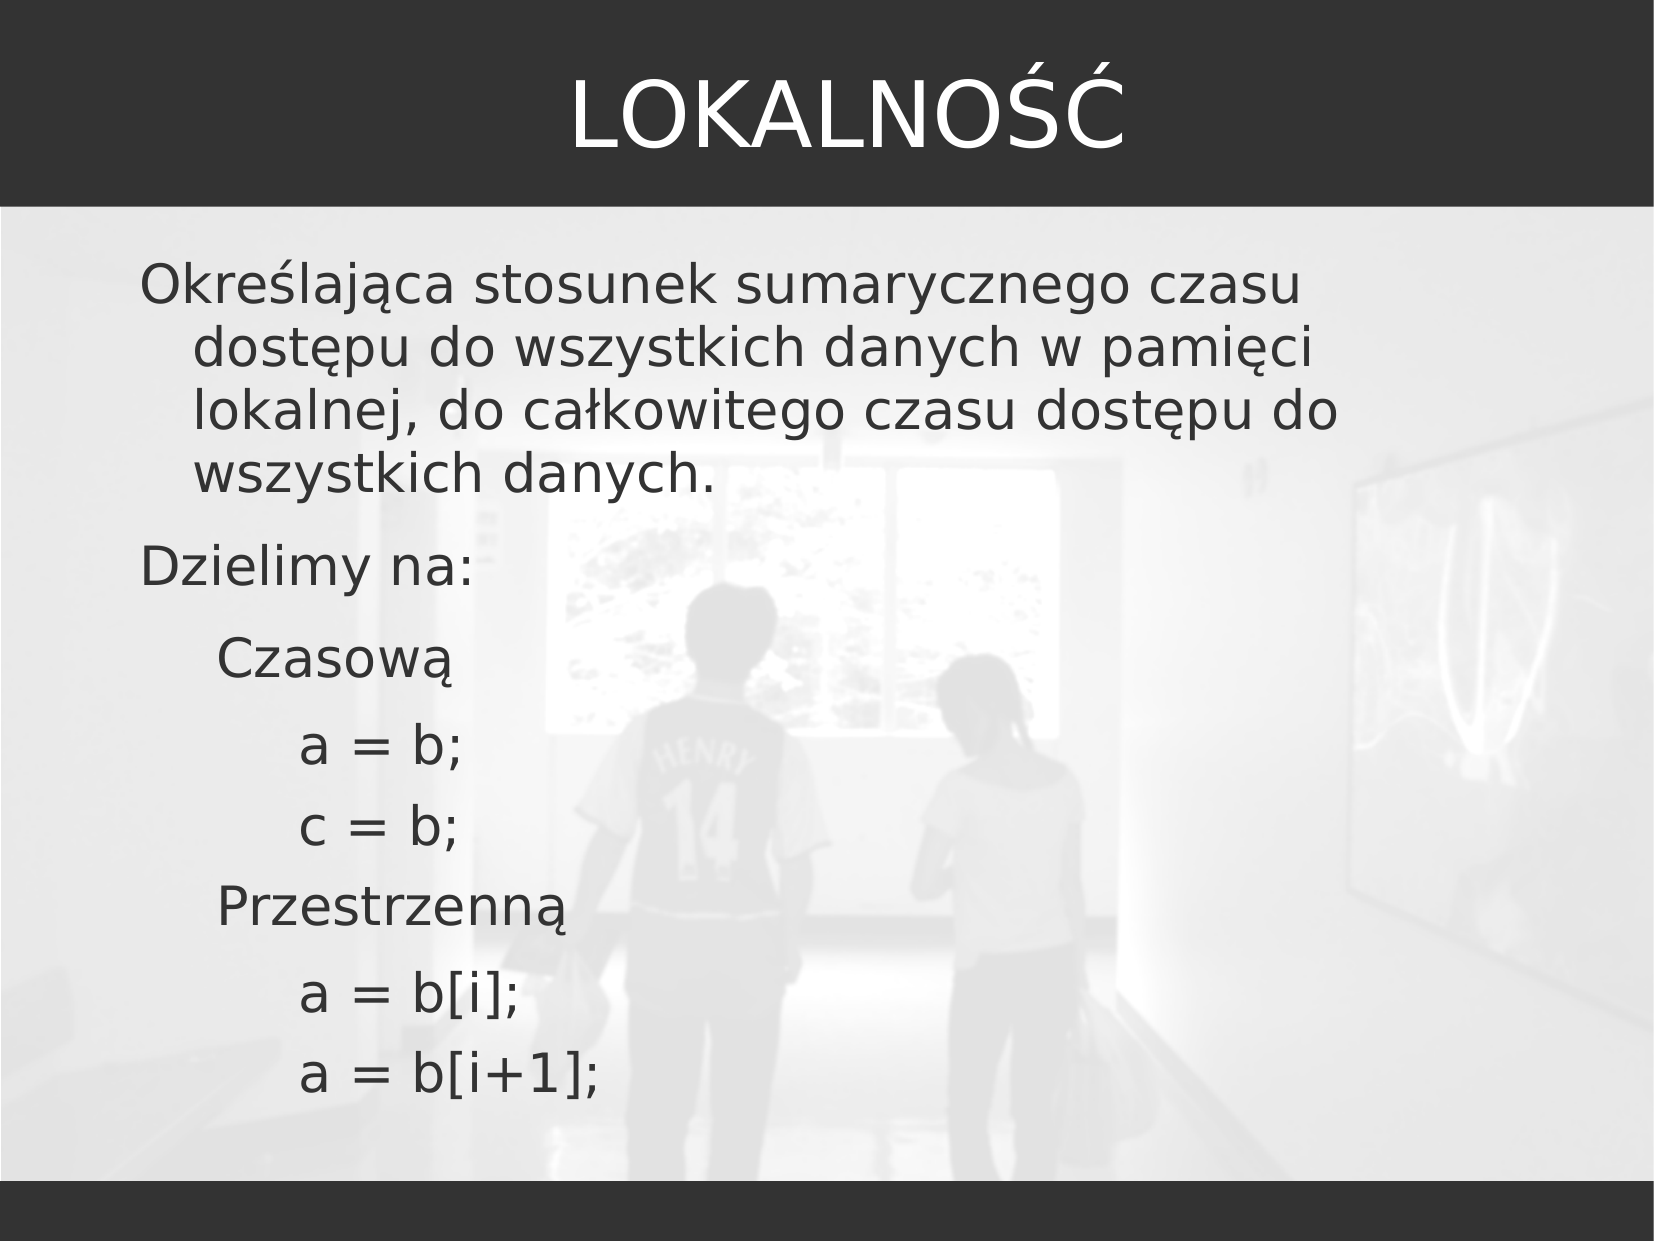

# LOKALNOŚĆ
Określająca stosunek sumarycznego czasu dostępu do wszystkich danych w pamięci lokalnej, do całkowitego czasu dostępu do wszystkich danych.
Dzielimy na:
Czasową
a = b;
c = b;
Przestrzenną
a = b[i];
a = b[i+1];